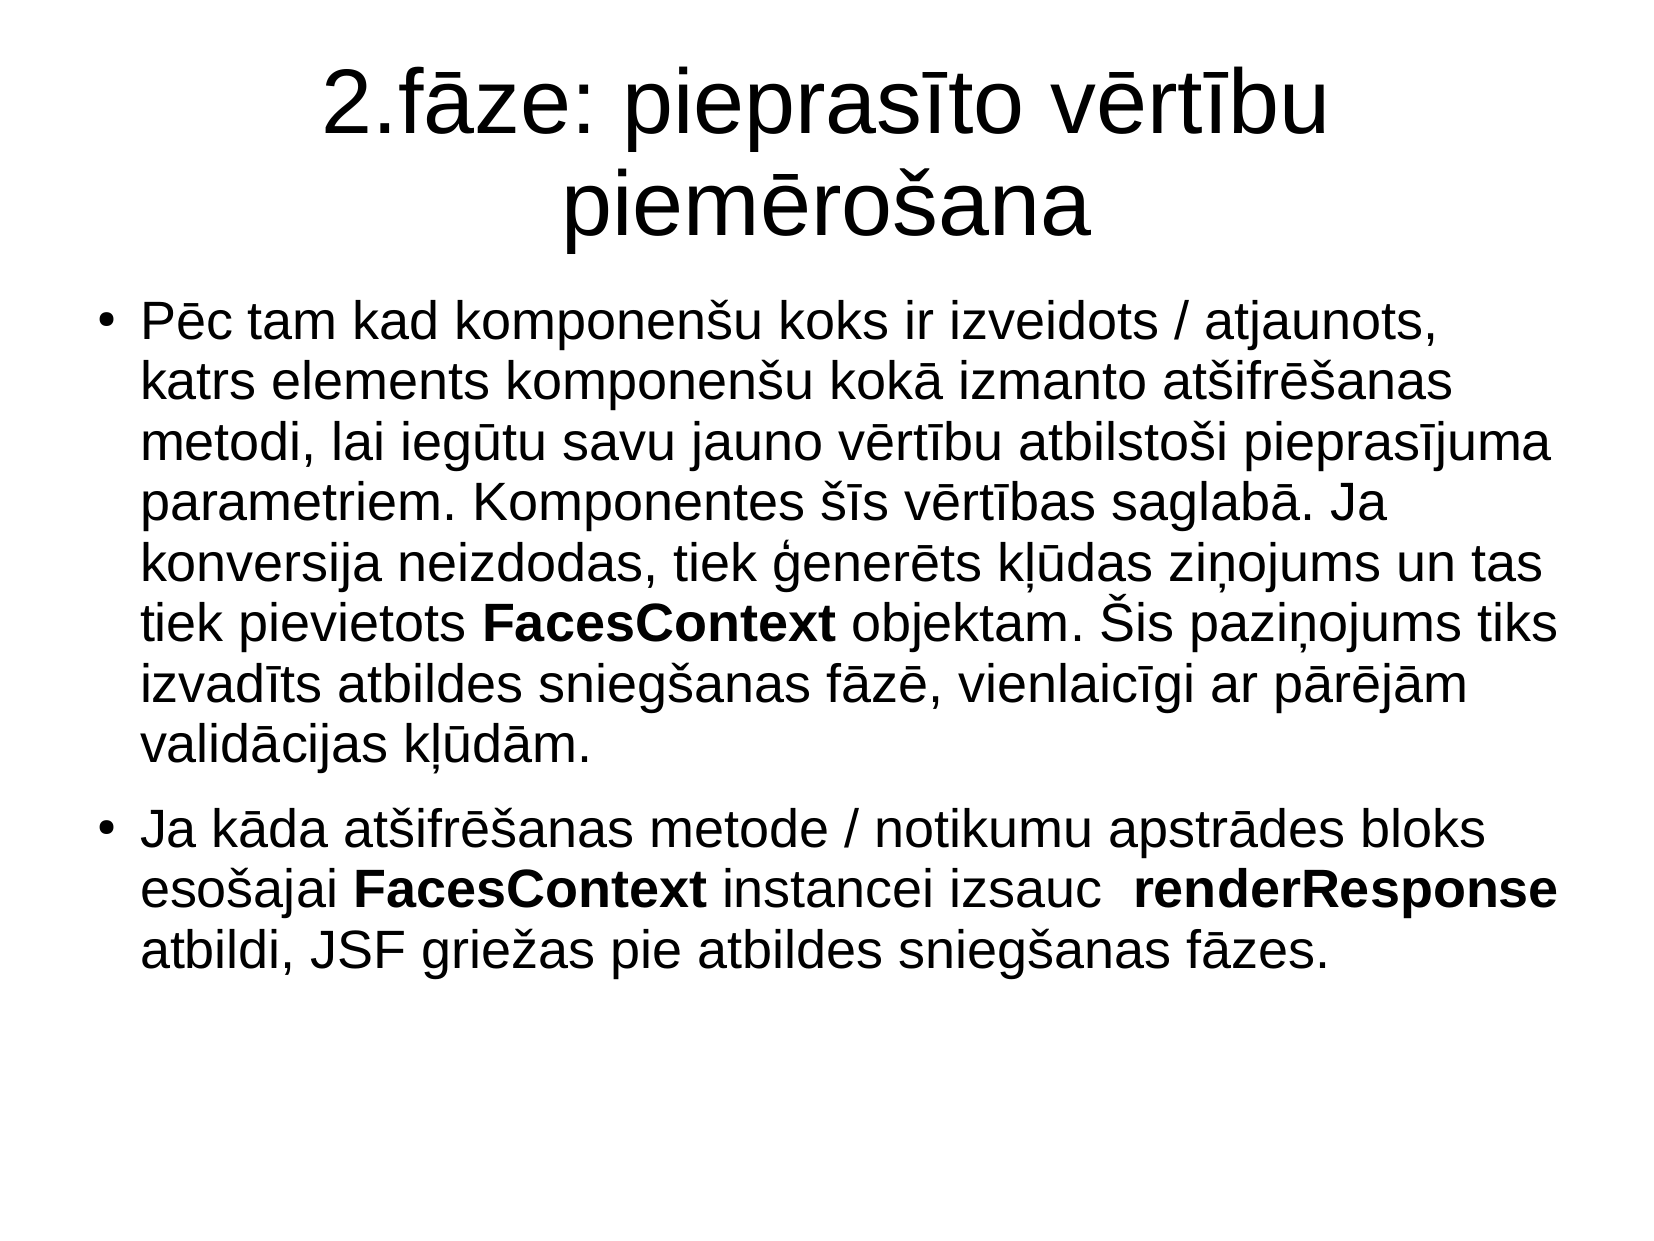

# 2.fāze: pieprasīto vērtību piemērošana
Pēc tam kad komponenšu koks ir izveidots / atjaunots, katrs elements komponenšu kokā izmanto atšifrēšanas metodi, lai iegūtu savu jauno vērtību atbilstoši pieprasījuma parametriem. Komponentes šīs vērtības saglabā. Ja konversija neizdodas, tiek ģenerēts kļūdas ziņojums un tas tiek pievietots FacesContext objektam. Šis paziņojums tiks izvadīts atbildes sniegšanas fāzē, vienlaicīgi ar pārējām validācijas kļūdām.
Ja kāda atšifrēšanas metode / notikumu apstrādes bloks esošajai FacesContext instancei izsauc renderResponse atbildi, JSF griežas pie atbildes sniegšanas fāzes.